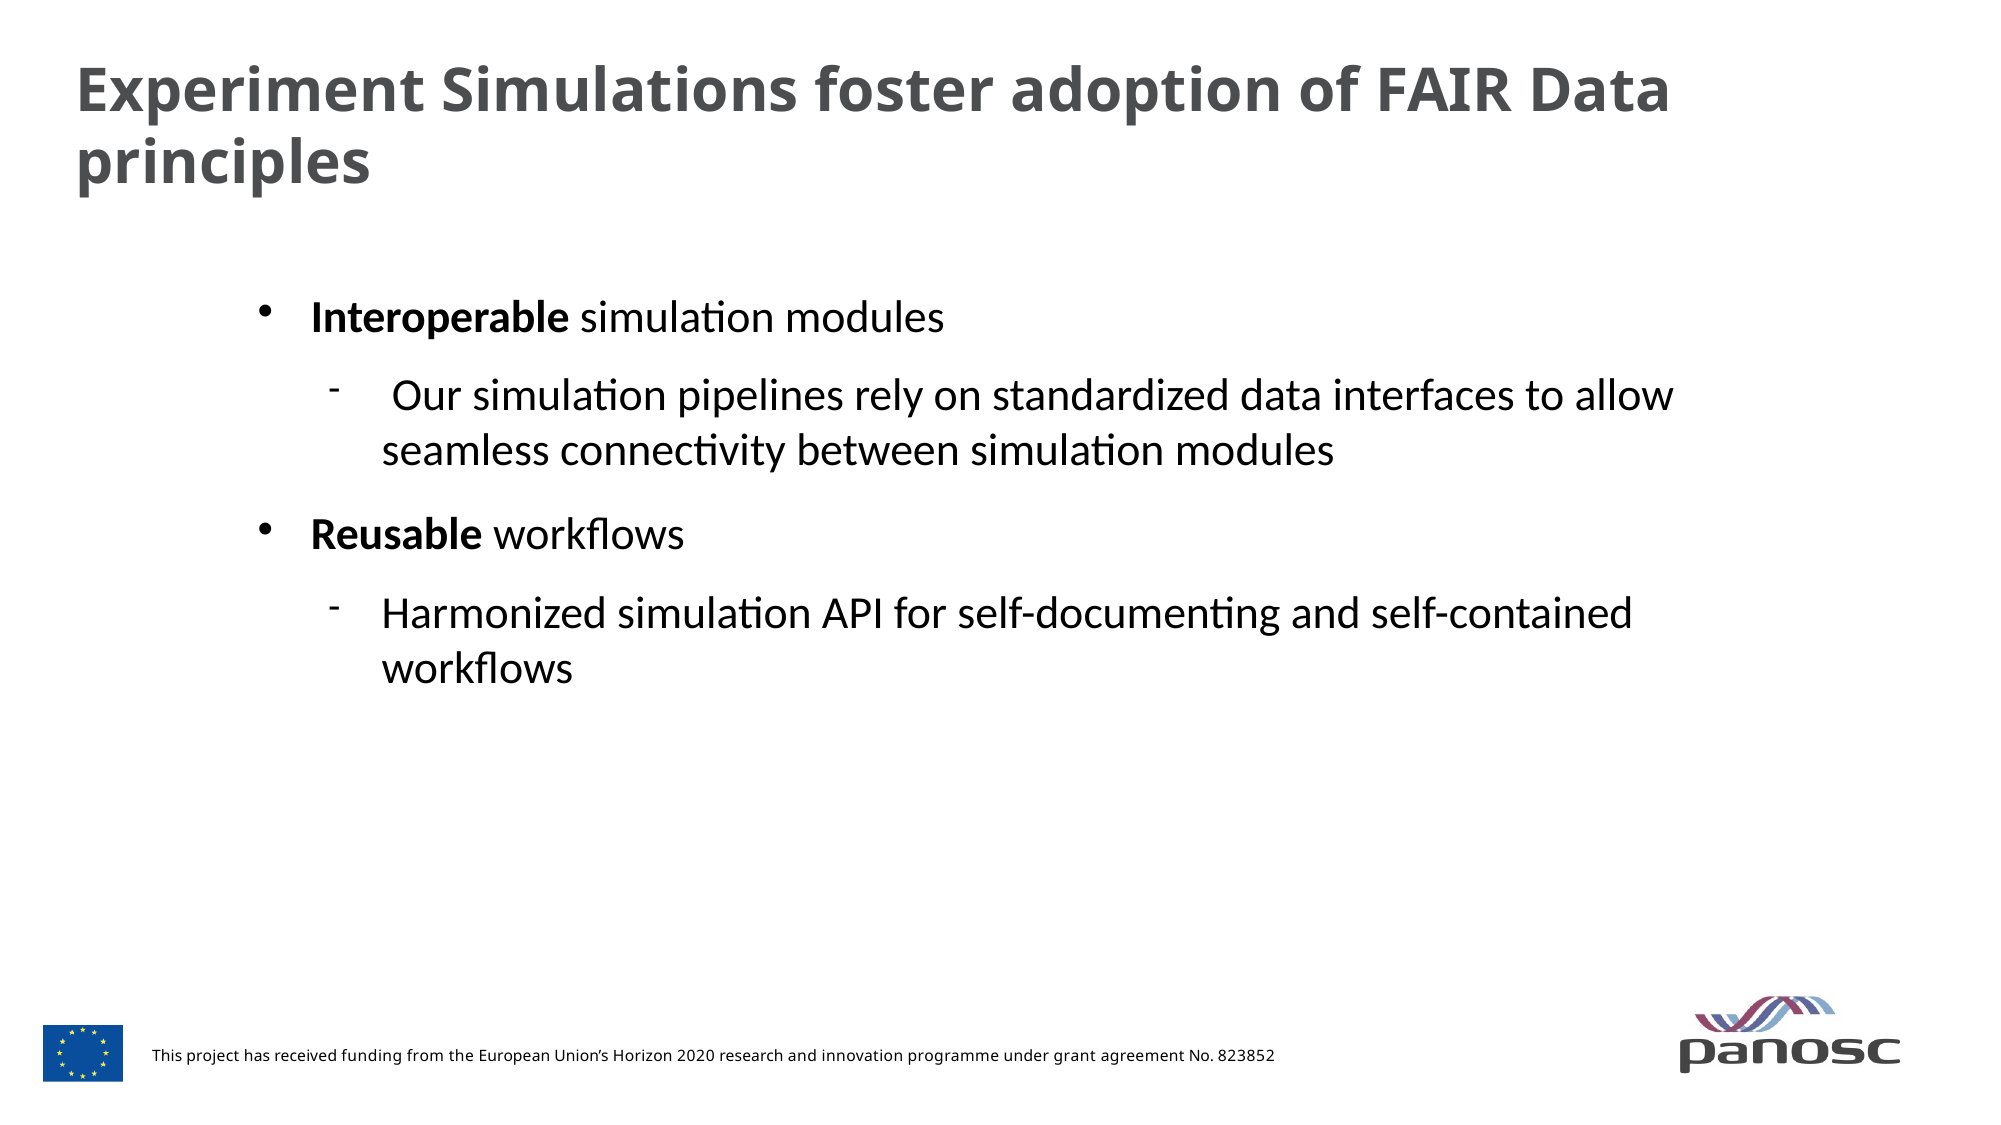

Experiment Simulations foster adoption of FAIR Data principles
Interoperable simulation modules
 Our simulation pipelines rely on standardized data interfaces to allow seamless connectivity between simulation modules
Reusable workflows
Harmonized simulation API for self-documenting and self-contained workflows